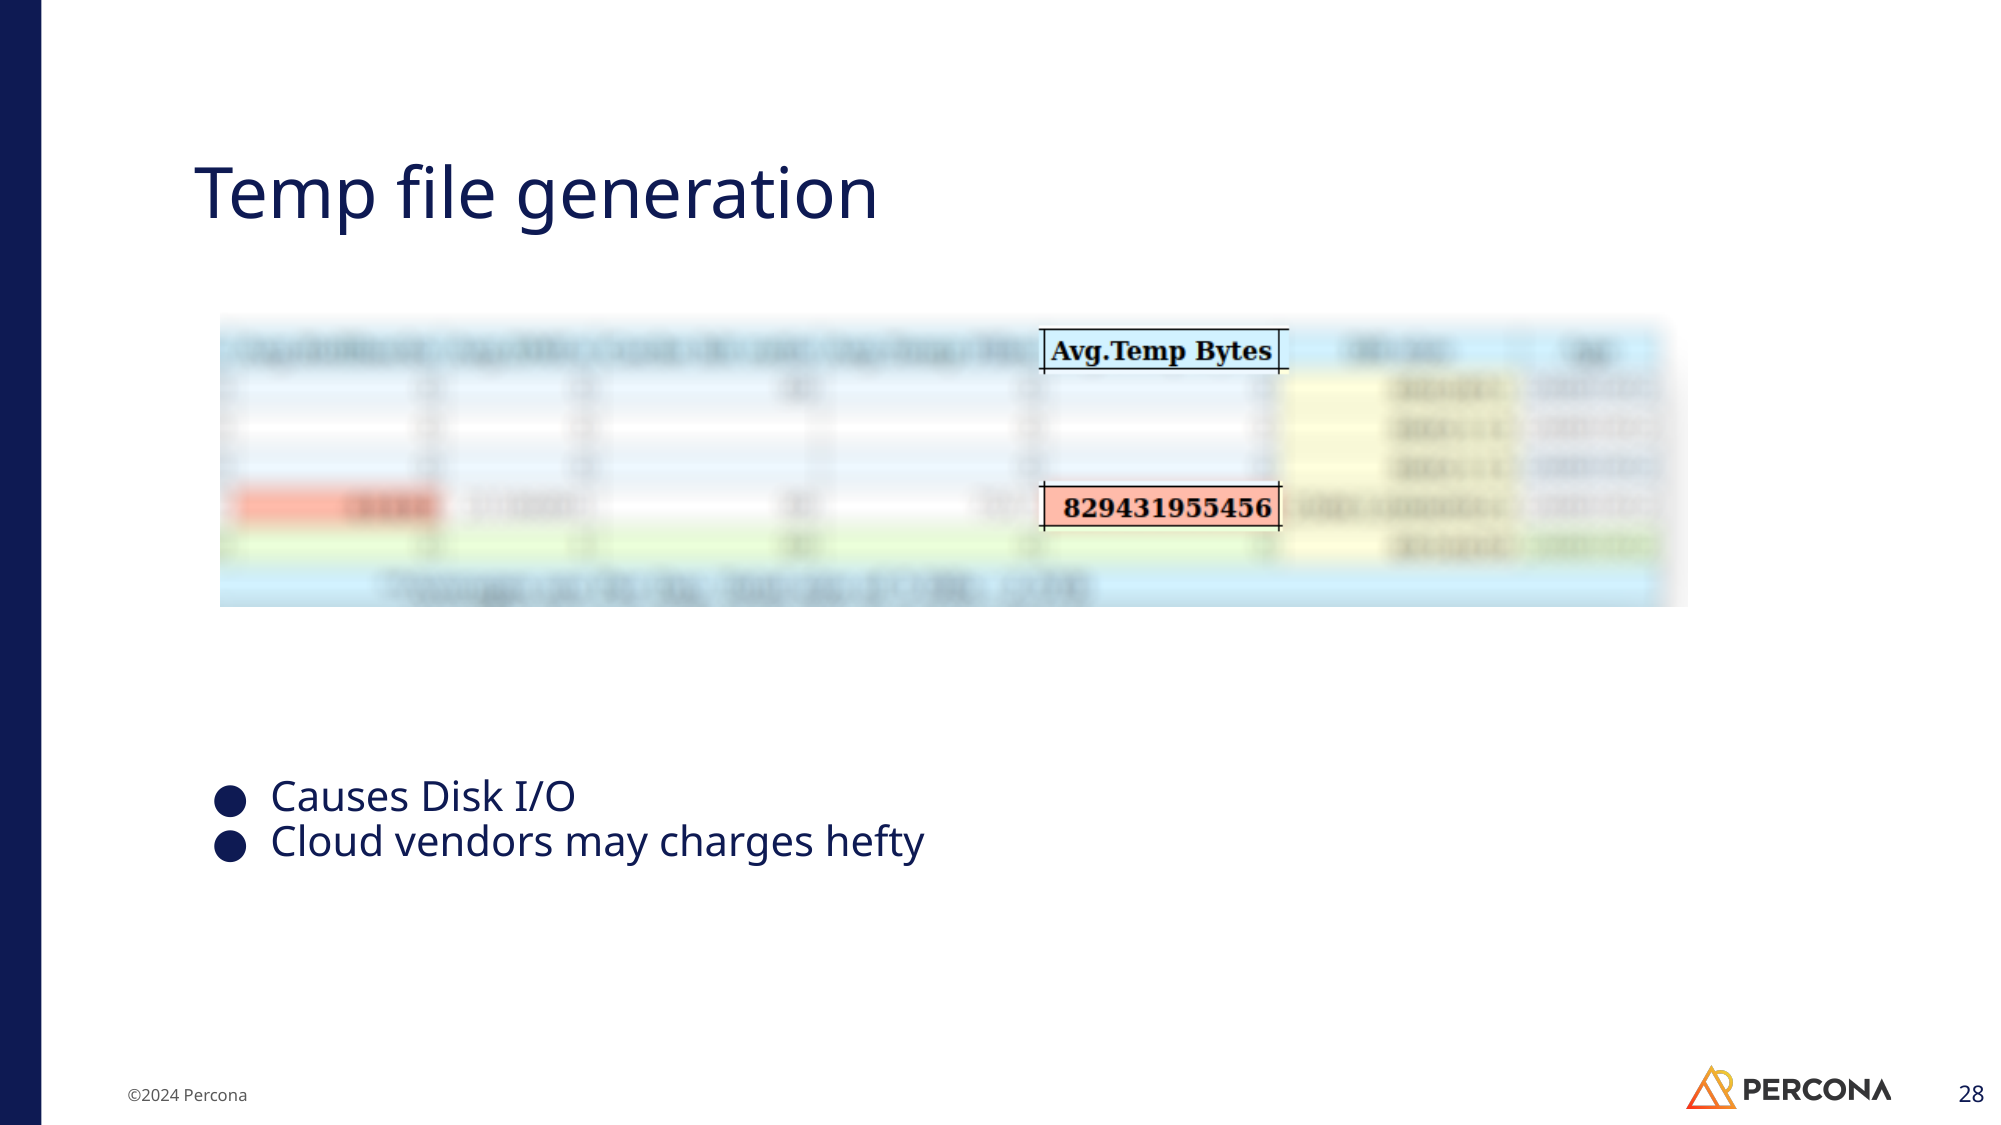

Temp file generation
# Causes Disk I/O
Cloud vendors may charges hefty